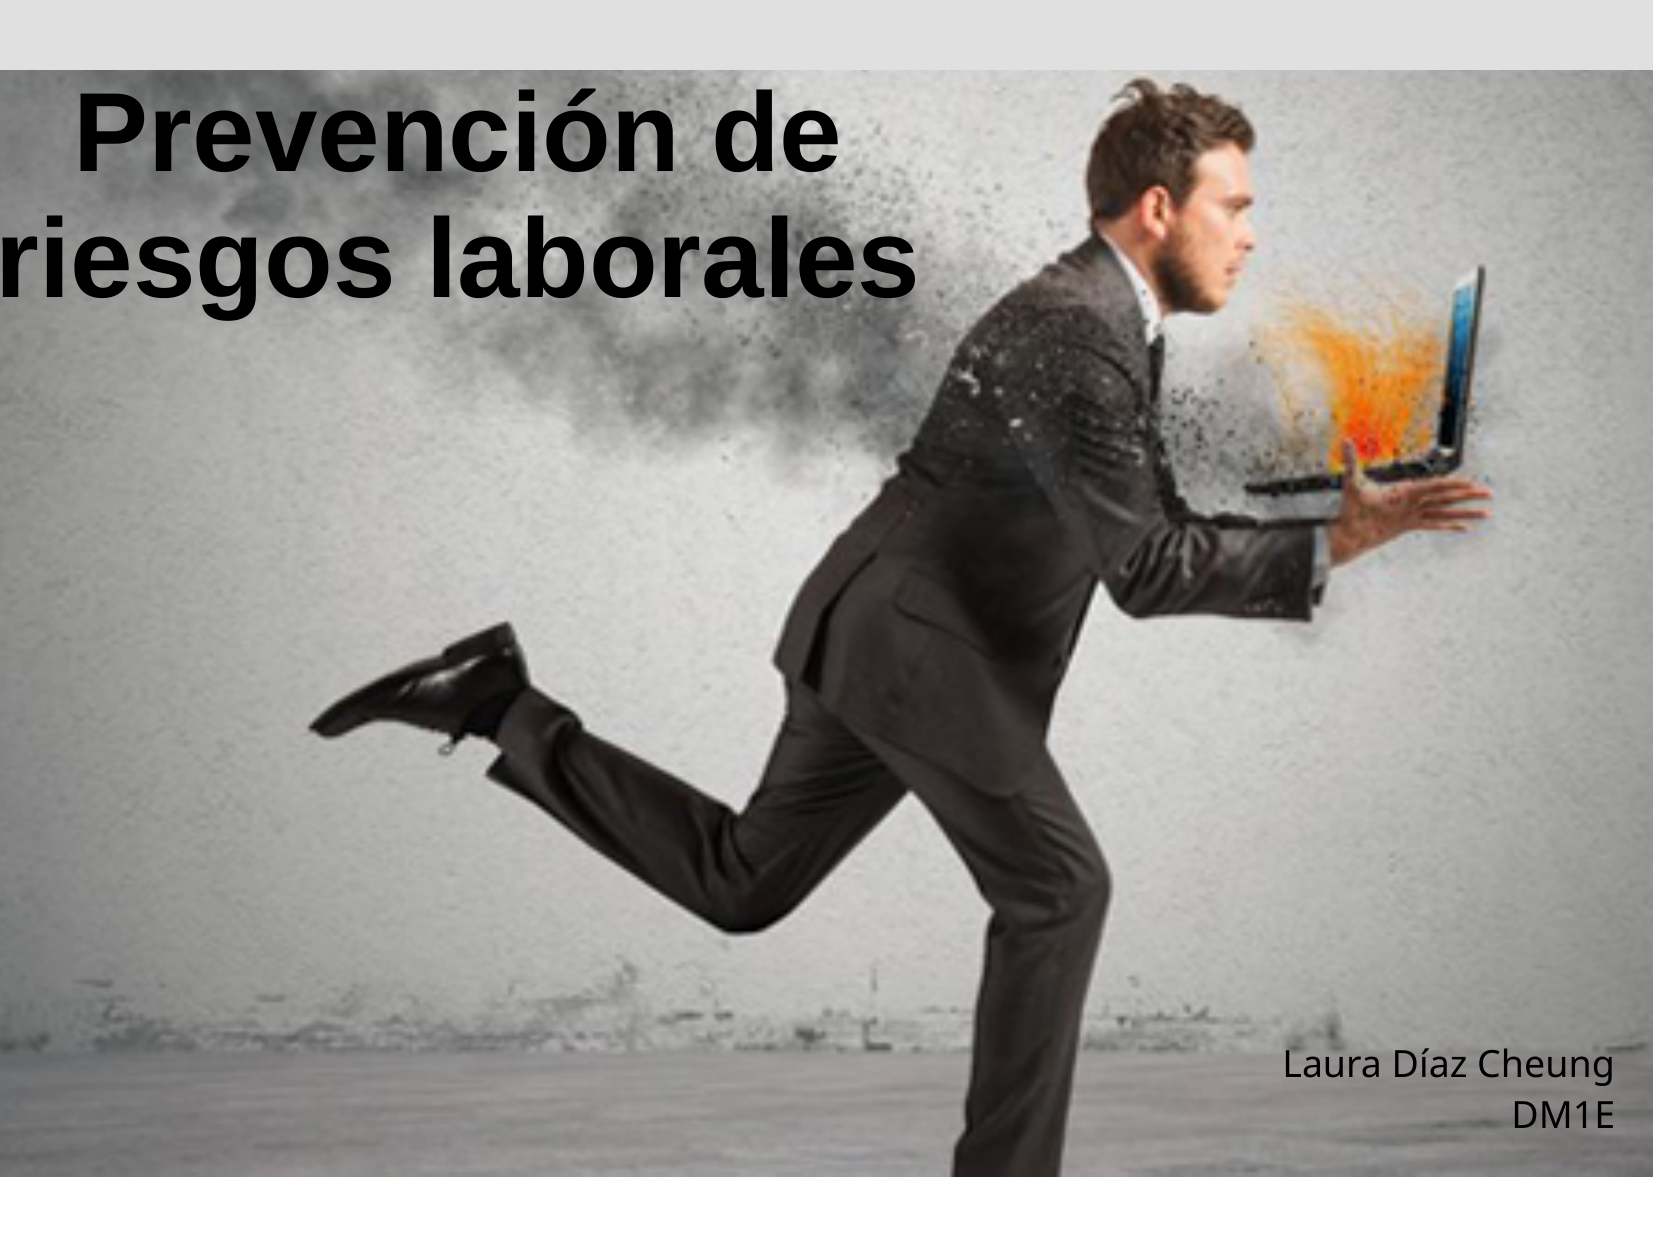

# Prevención de riesgos laborales
Laura Díaz Cheung
DM1E